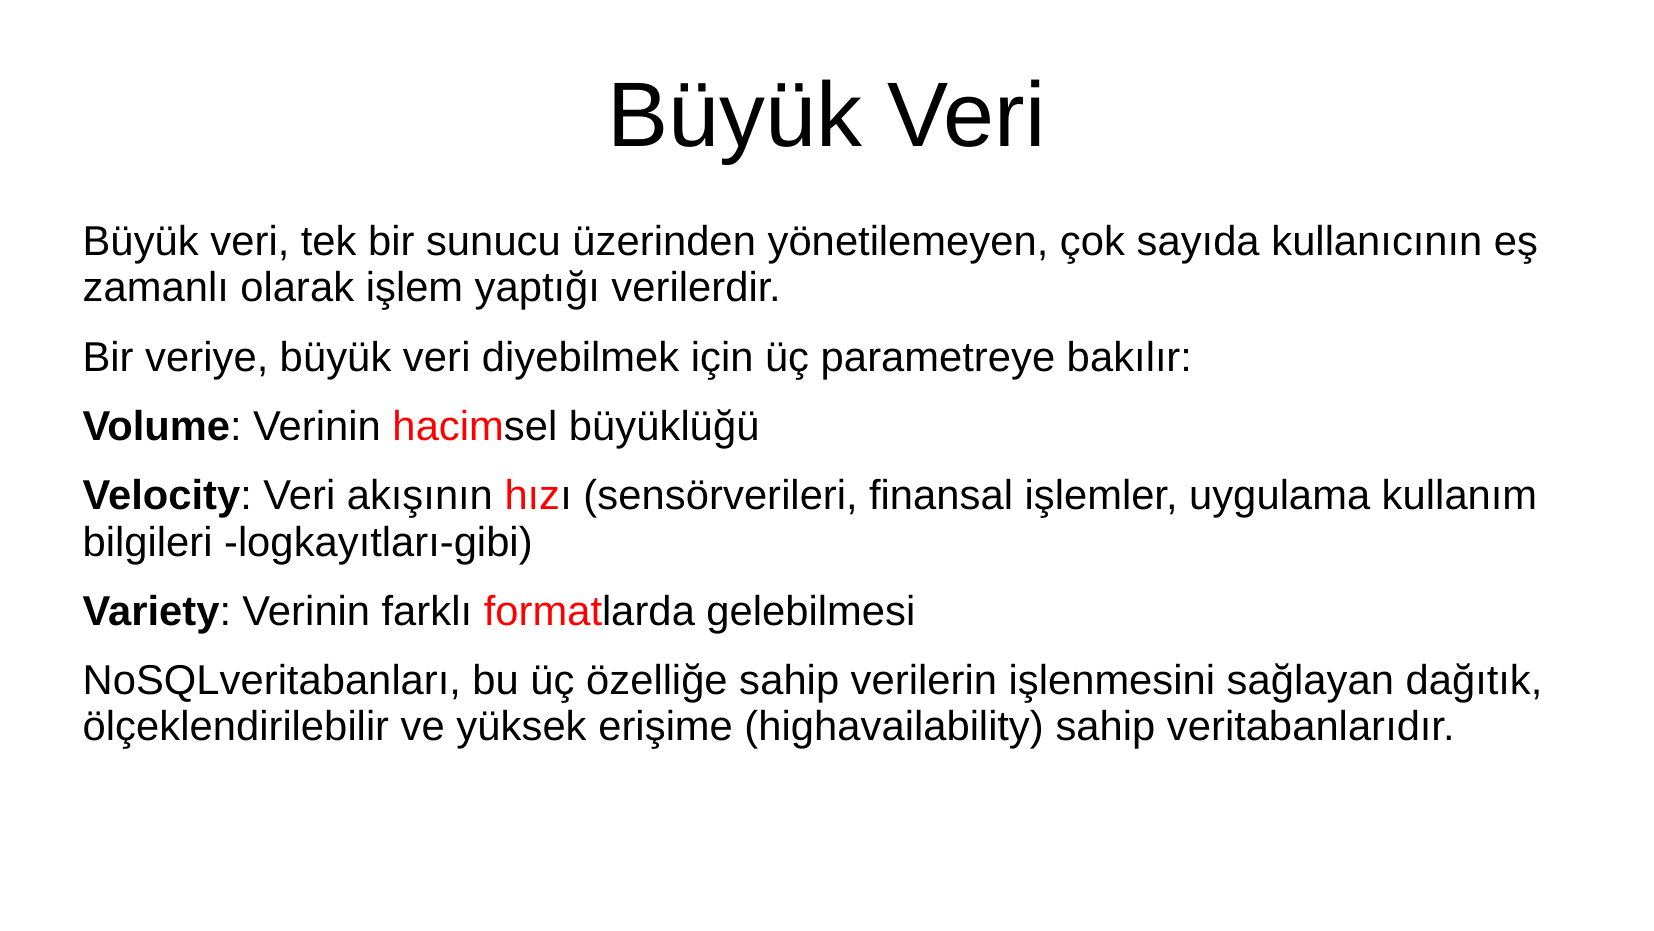

# Büyük Veri
Büyük veri, tek bir sunucu üzerinden yönetilemeyen, çok sayıda kullanıcının eş zamanlı olarak işlem yaptığı verilerdir.
Bir veriye, büyük veri diyebilmek için üç parametreye bakılır:
Volume: Verinin hacimsel büyüklüğü
Velocity: Veri akışının hızı (sensörverileri, finansal işlemler, uygulama kullanım bilgileri -logkayıtları-gibi)
Variety: Verinin farklı formatlarda gelebilmesi
NoSQLveritabanları, bu üç özelliğe sahip verilerin işlenmesini sağlayan dağıtık, ölçeklendirilebilir ve yüksek erişime (highavailability) sahip veritabanlarıdır.